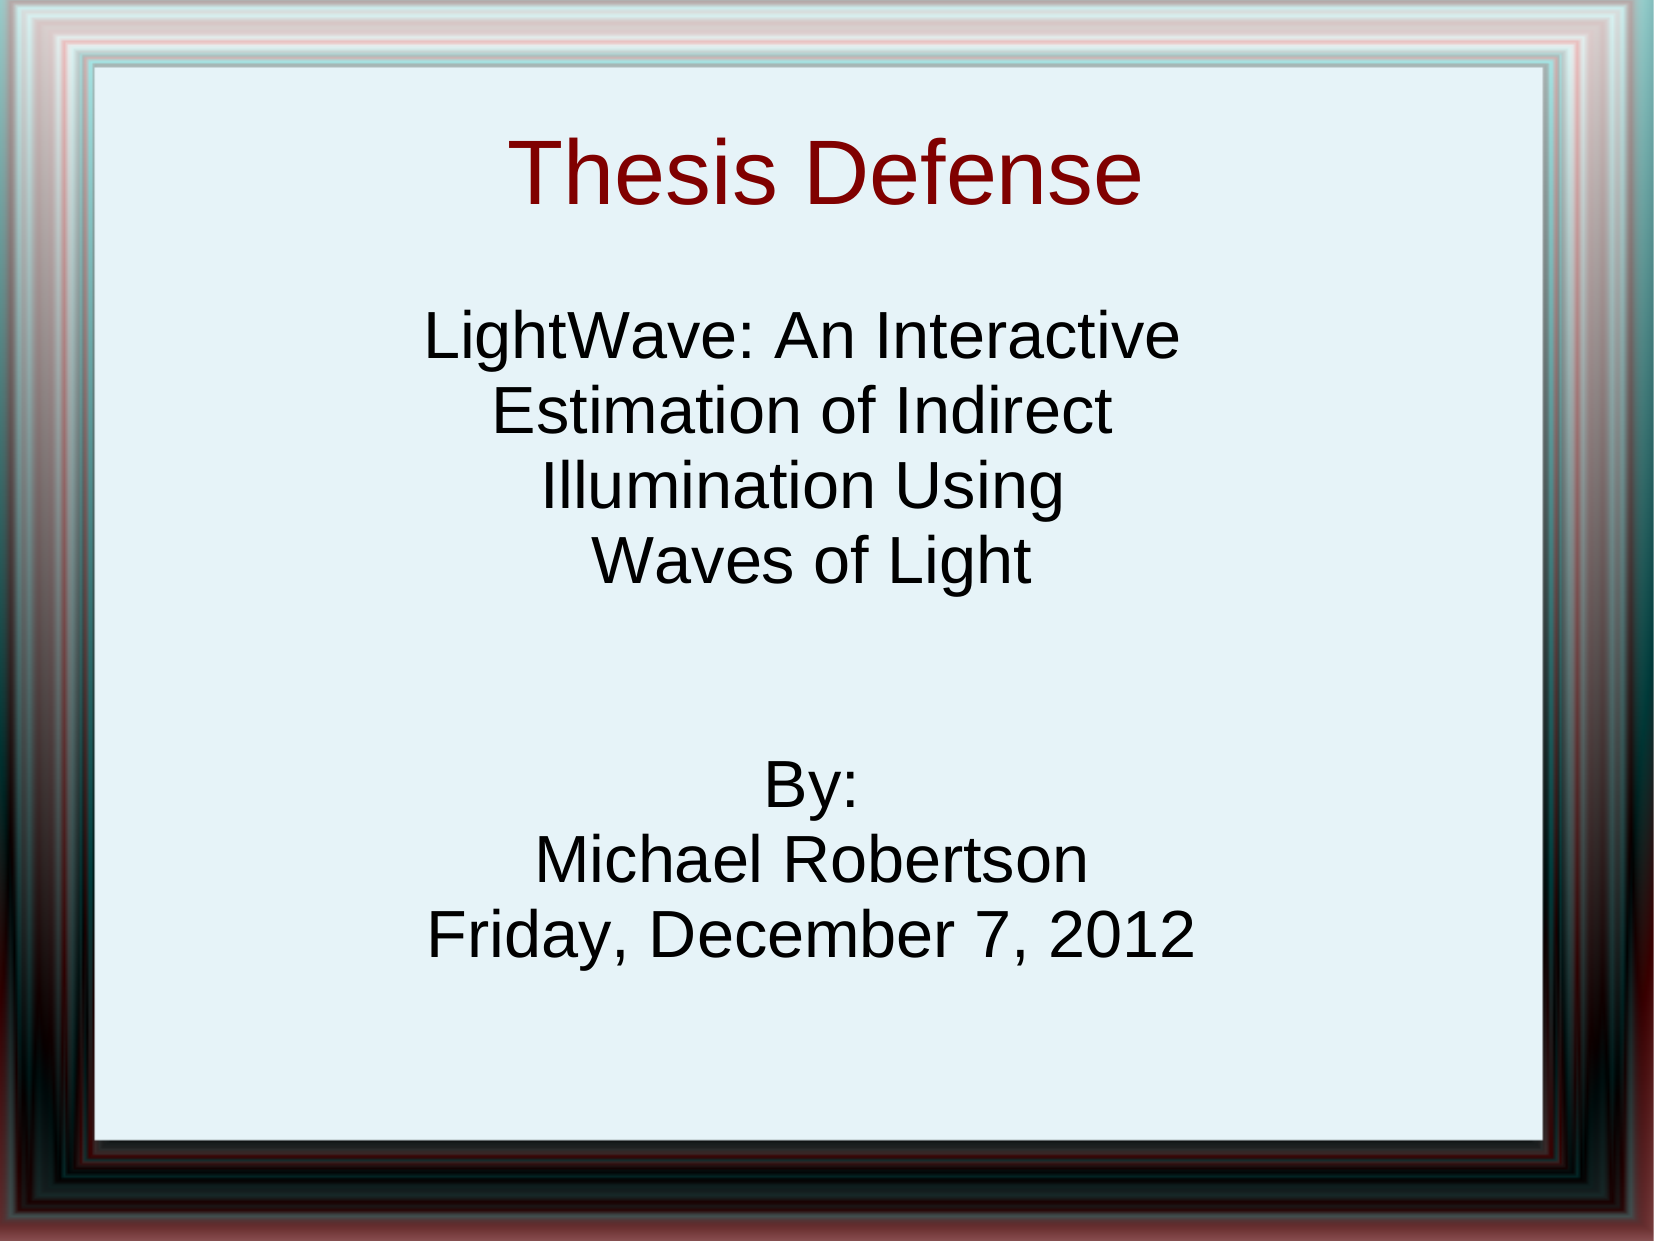

# Thesis Defense
LightWave: An Interactive
Estimation of Indirect
Illumination Using
Waves of Light
By:
Michael Robertson
Friday, December 7, 2012